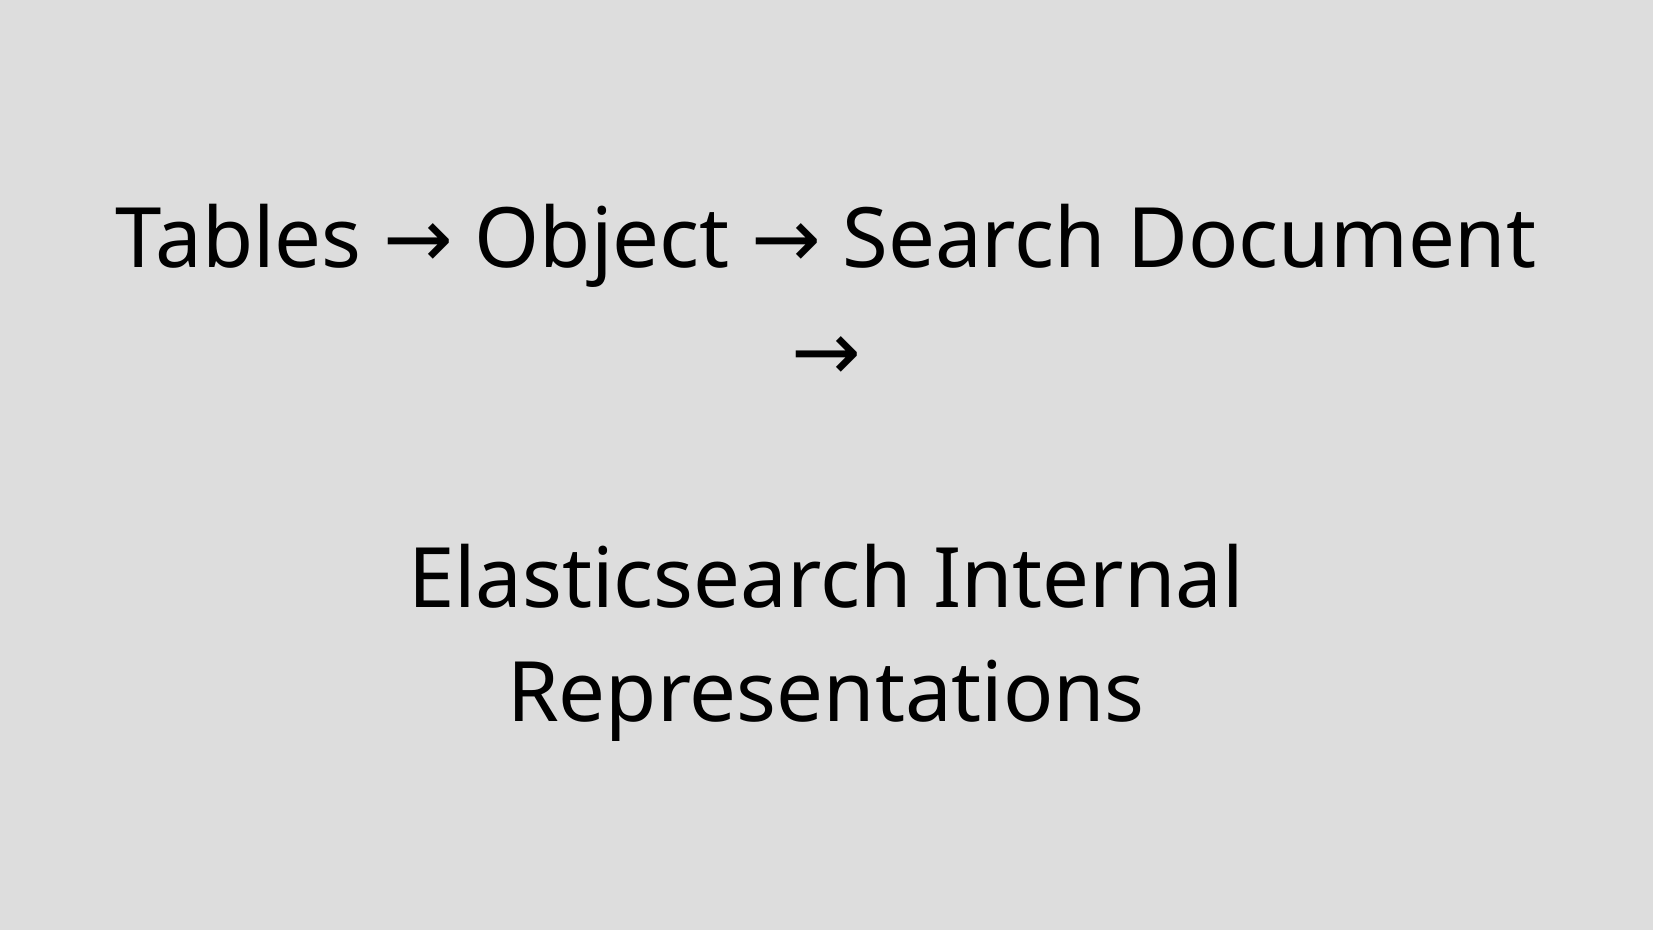

# Tables → Object → Search Document →
Elasticsearch Internal Representations